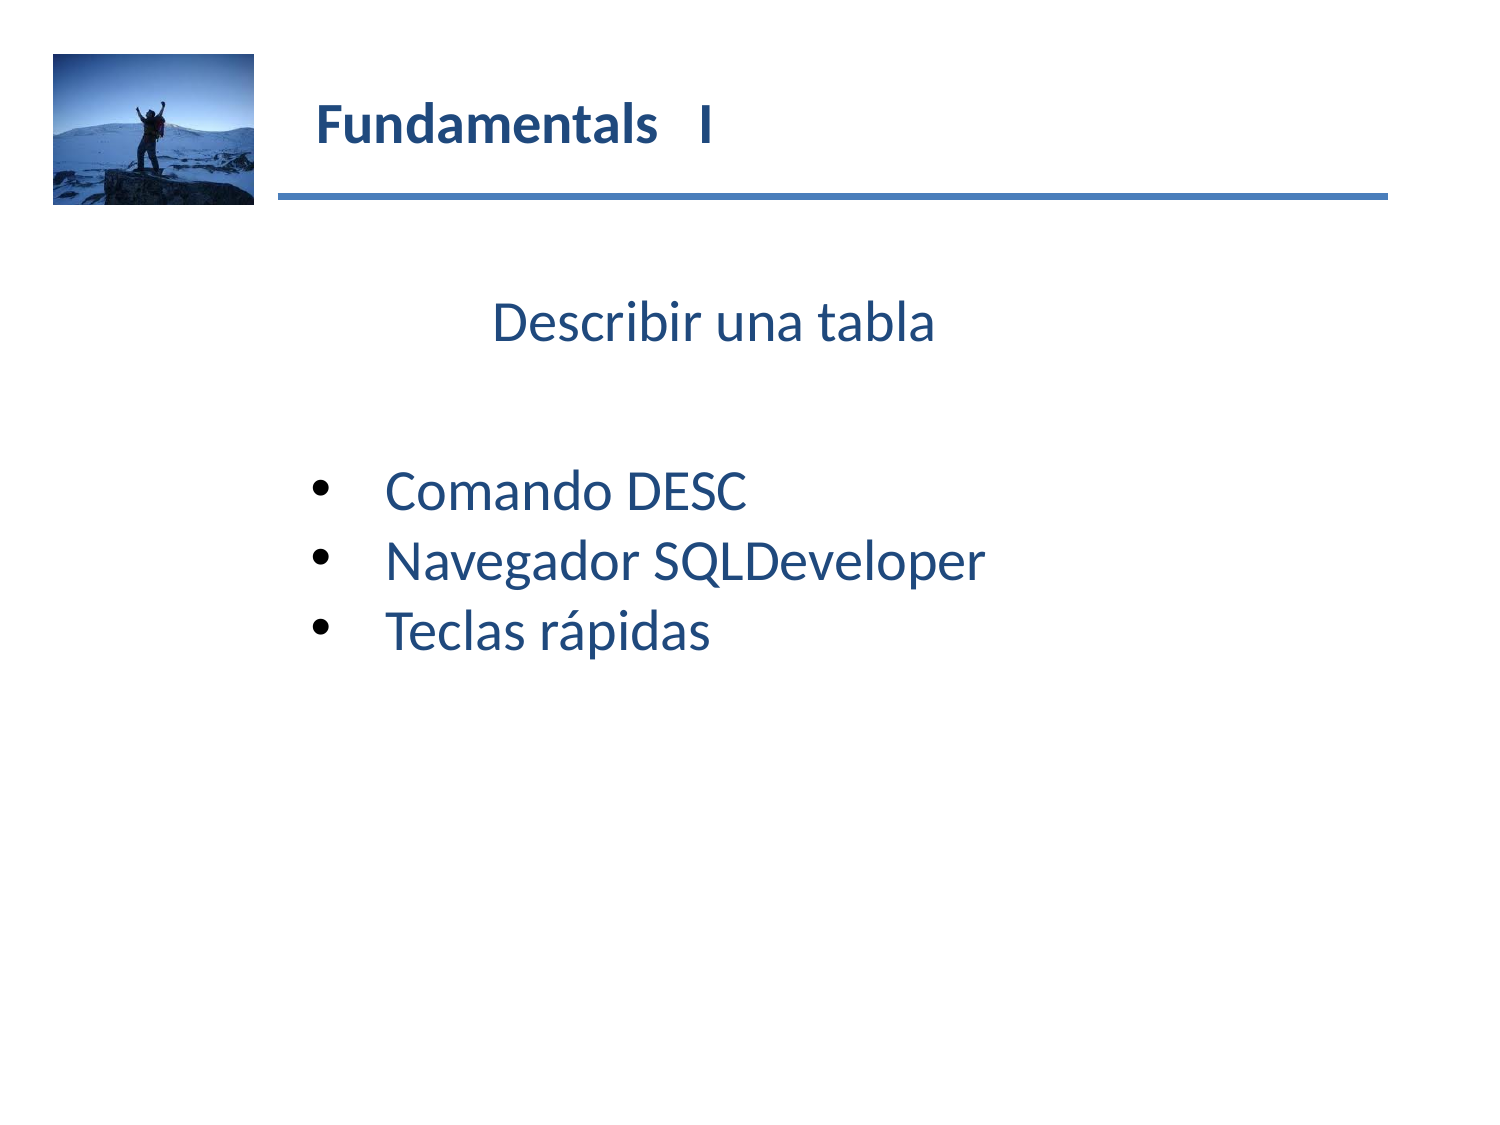

Fundamentals I
Describir una tabla
Comando DESC
Navegador SQLDeveloper
Teclas rápidas